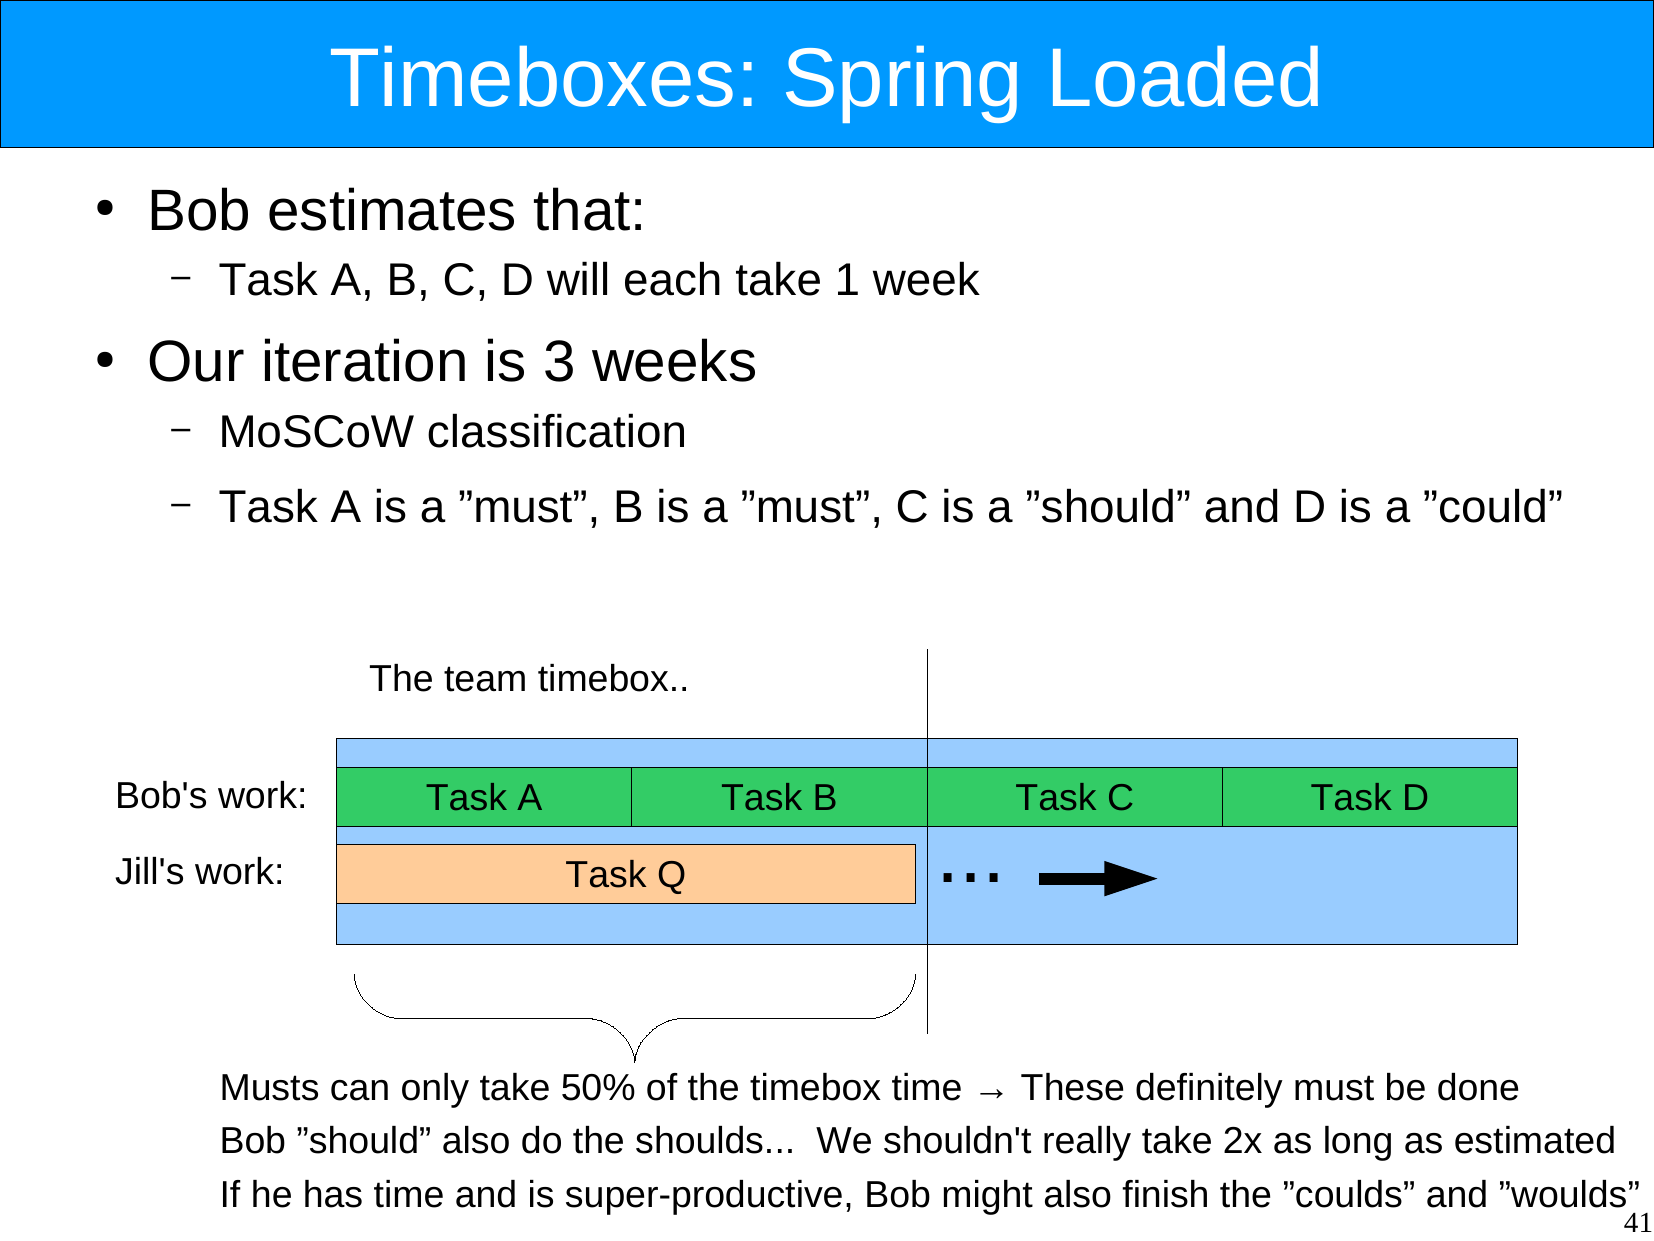

# Timeboxes: Spring Loaded
Bob estimates that:
Task A, B, C, D will each take 1 week
Our iteration is 3 weeks
MoSCoW classification
Task A is a ”must”, B is a ”must”, C is a ”should” and D is a ”could”
The team timebox..
Bob's work:
Task A
Task B
Task C
Task D
...
Jill's work:
Task Q
Musts can only take 50% of the timebox time → These definitely must be done
Bob ”should” also do the shoulds... We shouldn't really take 2x as long as estimated
If he has time and is super-productive, Bob might also finish the ”coulds” and ”woulds”
41